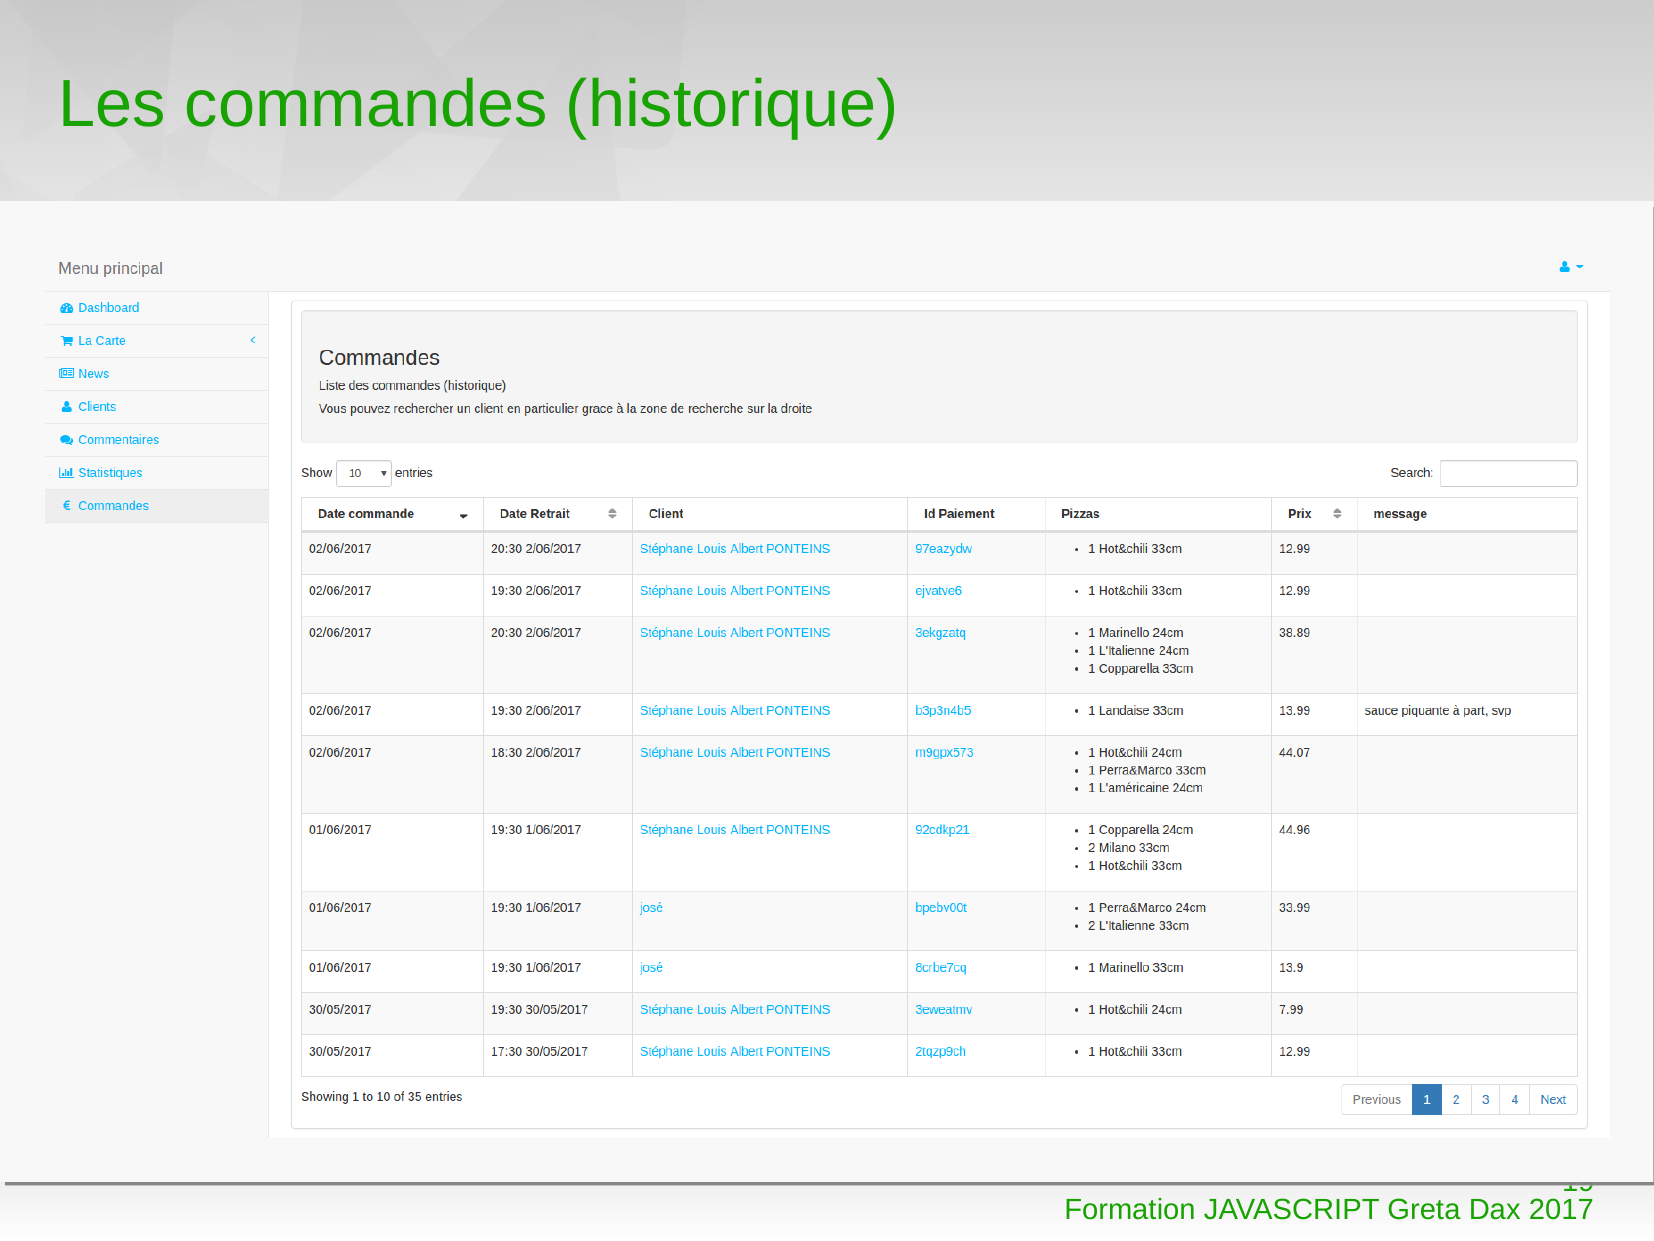

# Les commandes (historique)
19
Formation JAVASCRIPT Greta Dax 2017